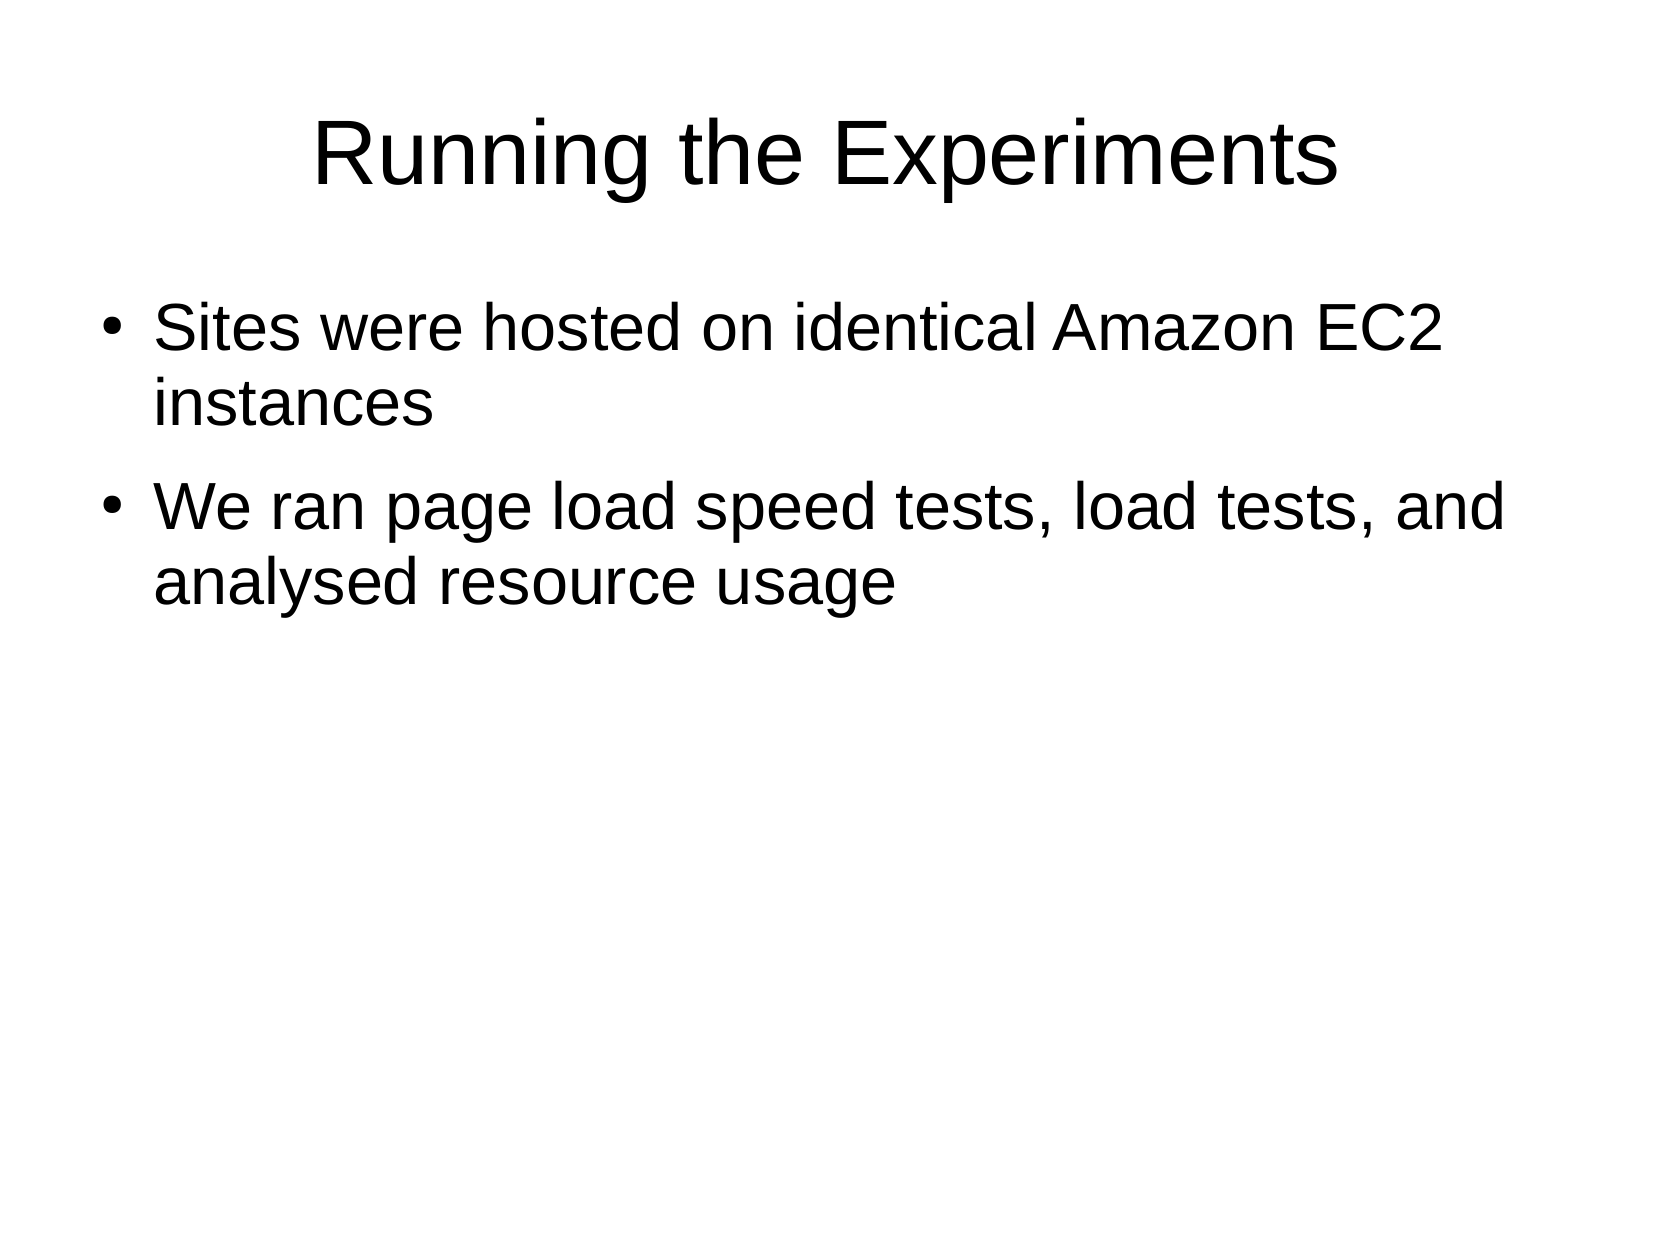

# Running the Experiments
Sites were hosted on identical Amazon EC2 instances
We ran page load speed tests, load tests, and analysed resource usage